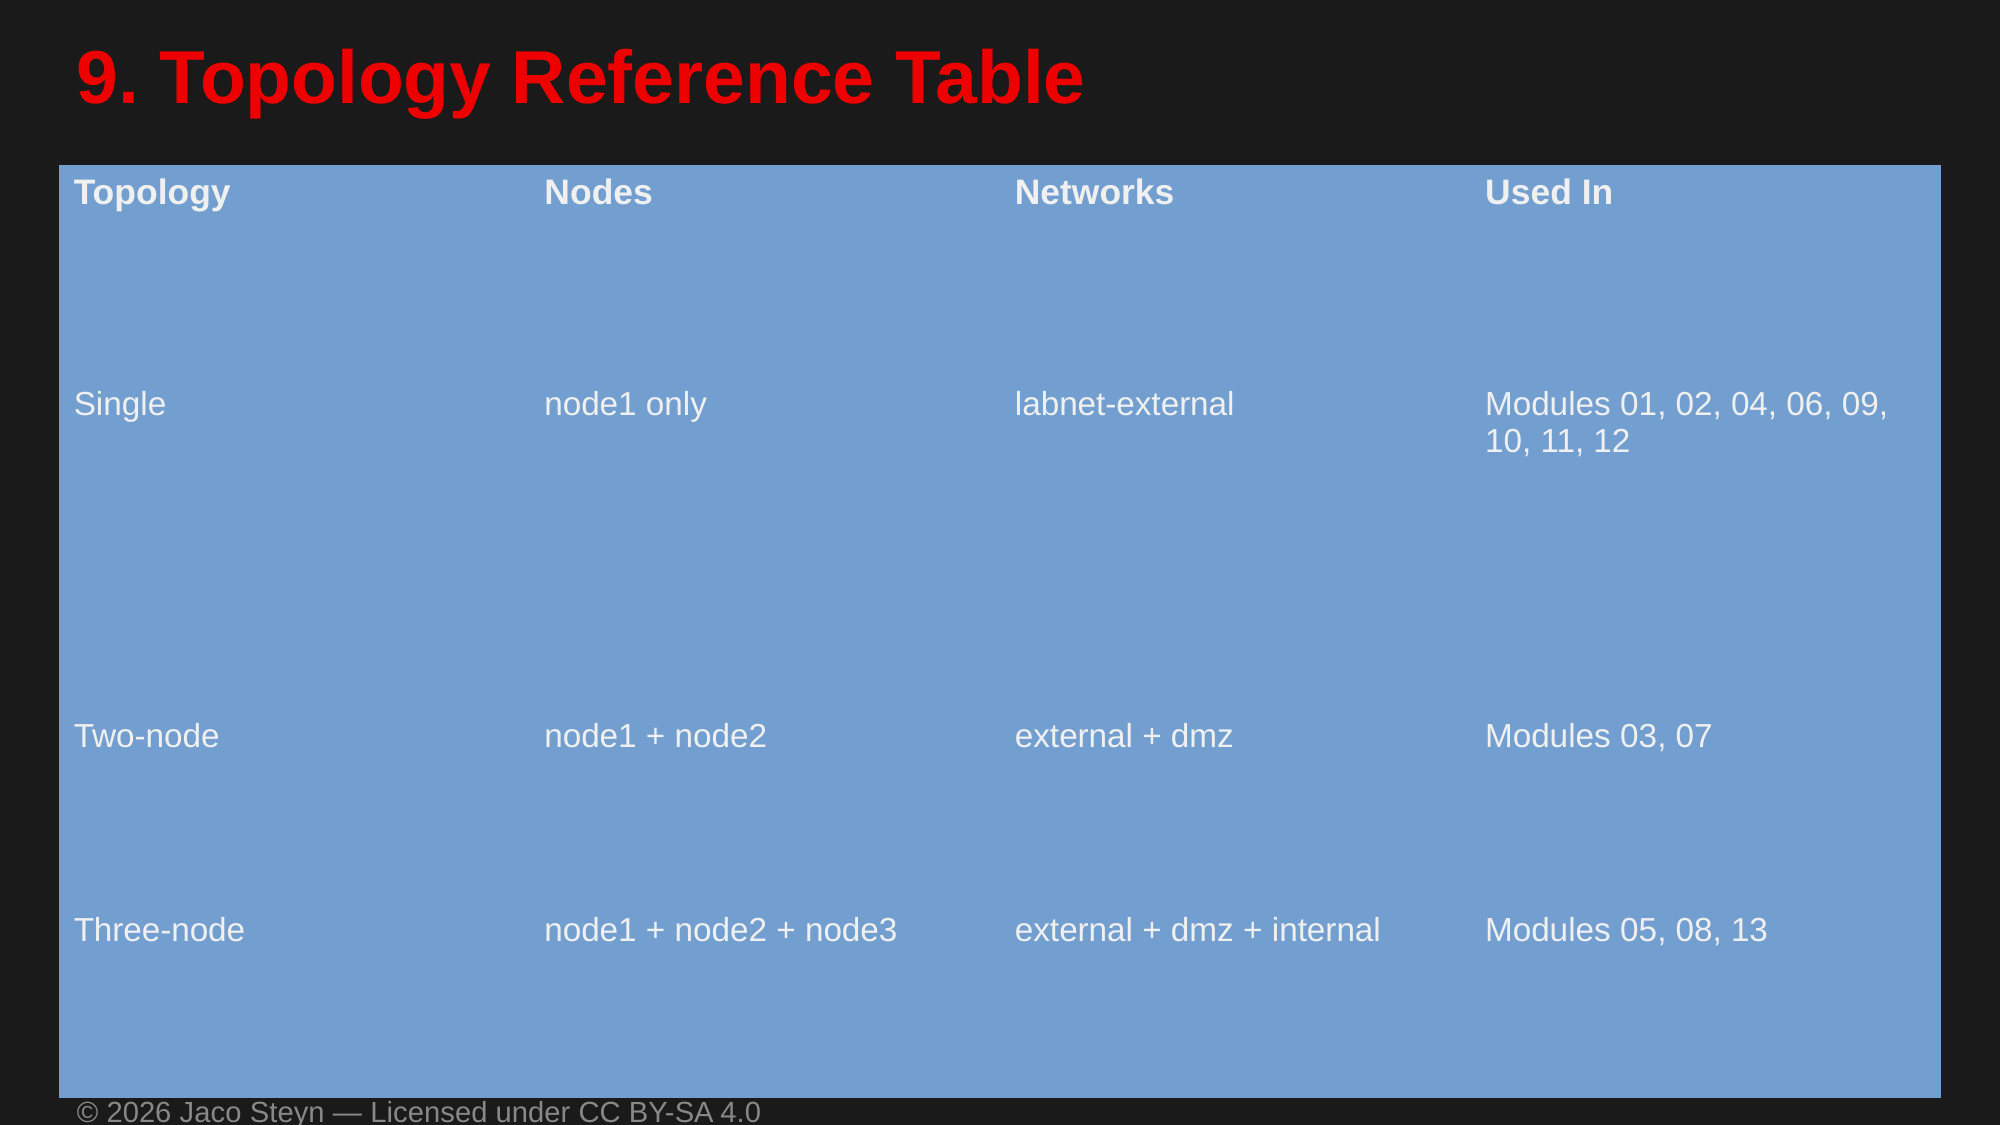

9. Topology Reference Table
| Topology | Nodes | Networks | Used In |
| --- | --- | --- | --- |
| Single | node1 only | labnet-external | Modules 01, 02, 04, 06, 09, 10, 11, 12 |
| Two-node | node1 + node2 | external + dmz | Modules 03, 07 |
| Three-node | node1 + node2 + node3 | external + dmz + internal | Modules 05, 08, 13 |
© 2026 Jaco Steyn — Licensed under CC BY-SA 4.0